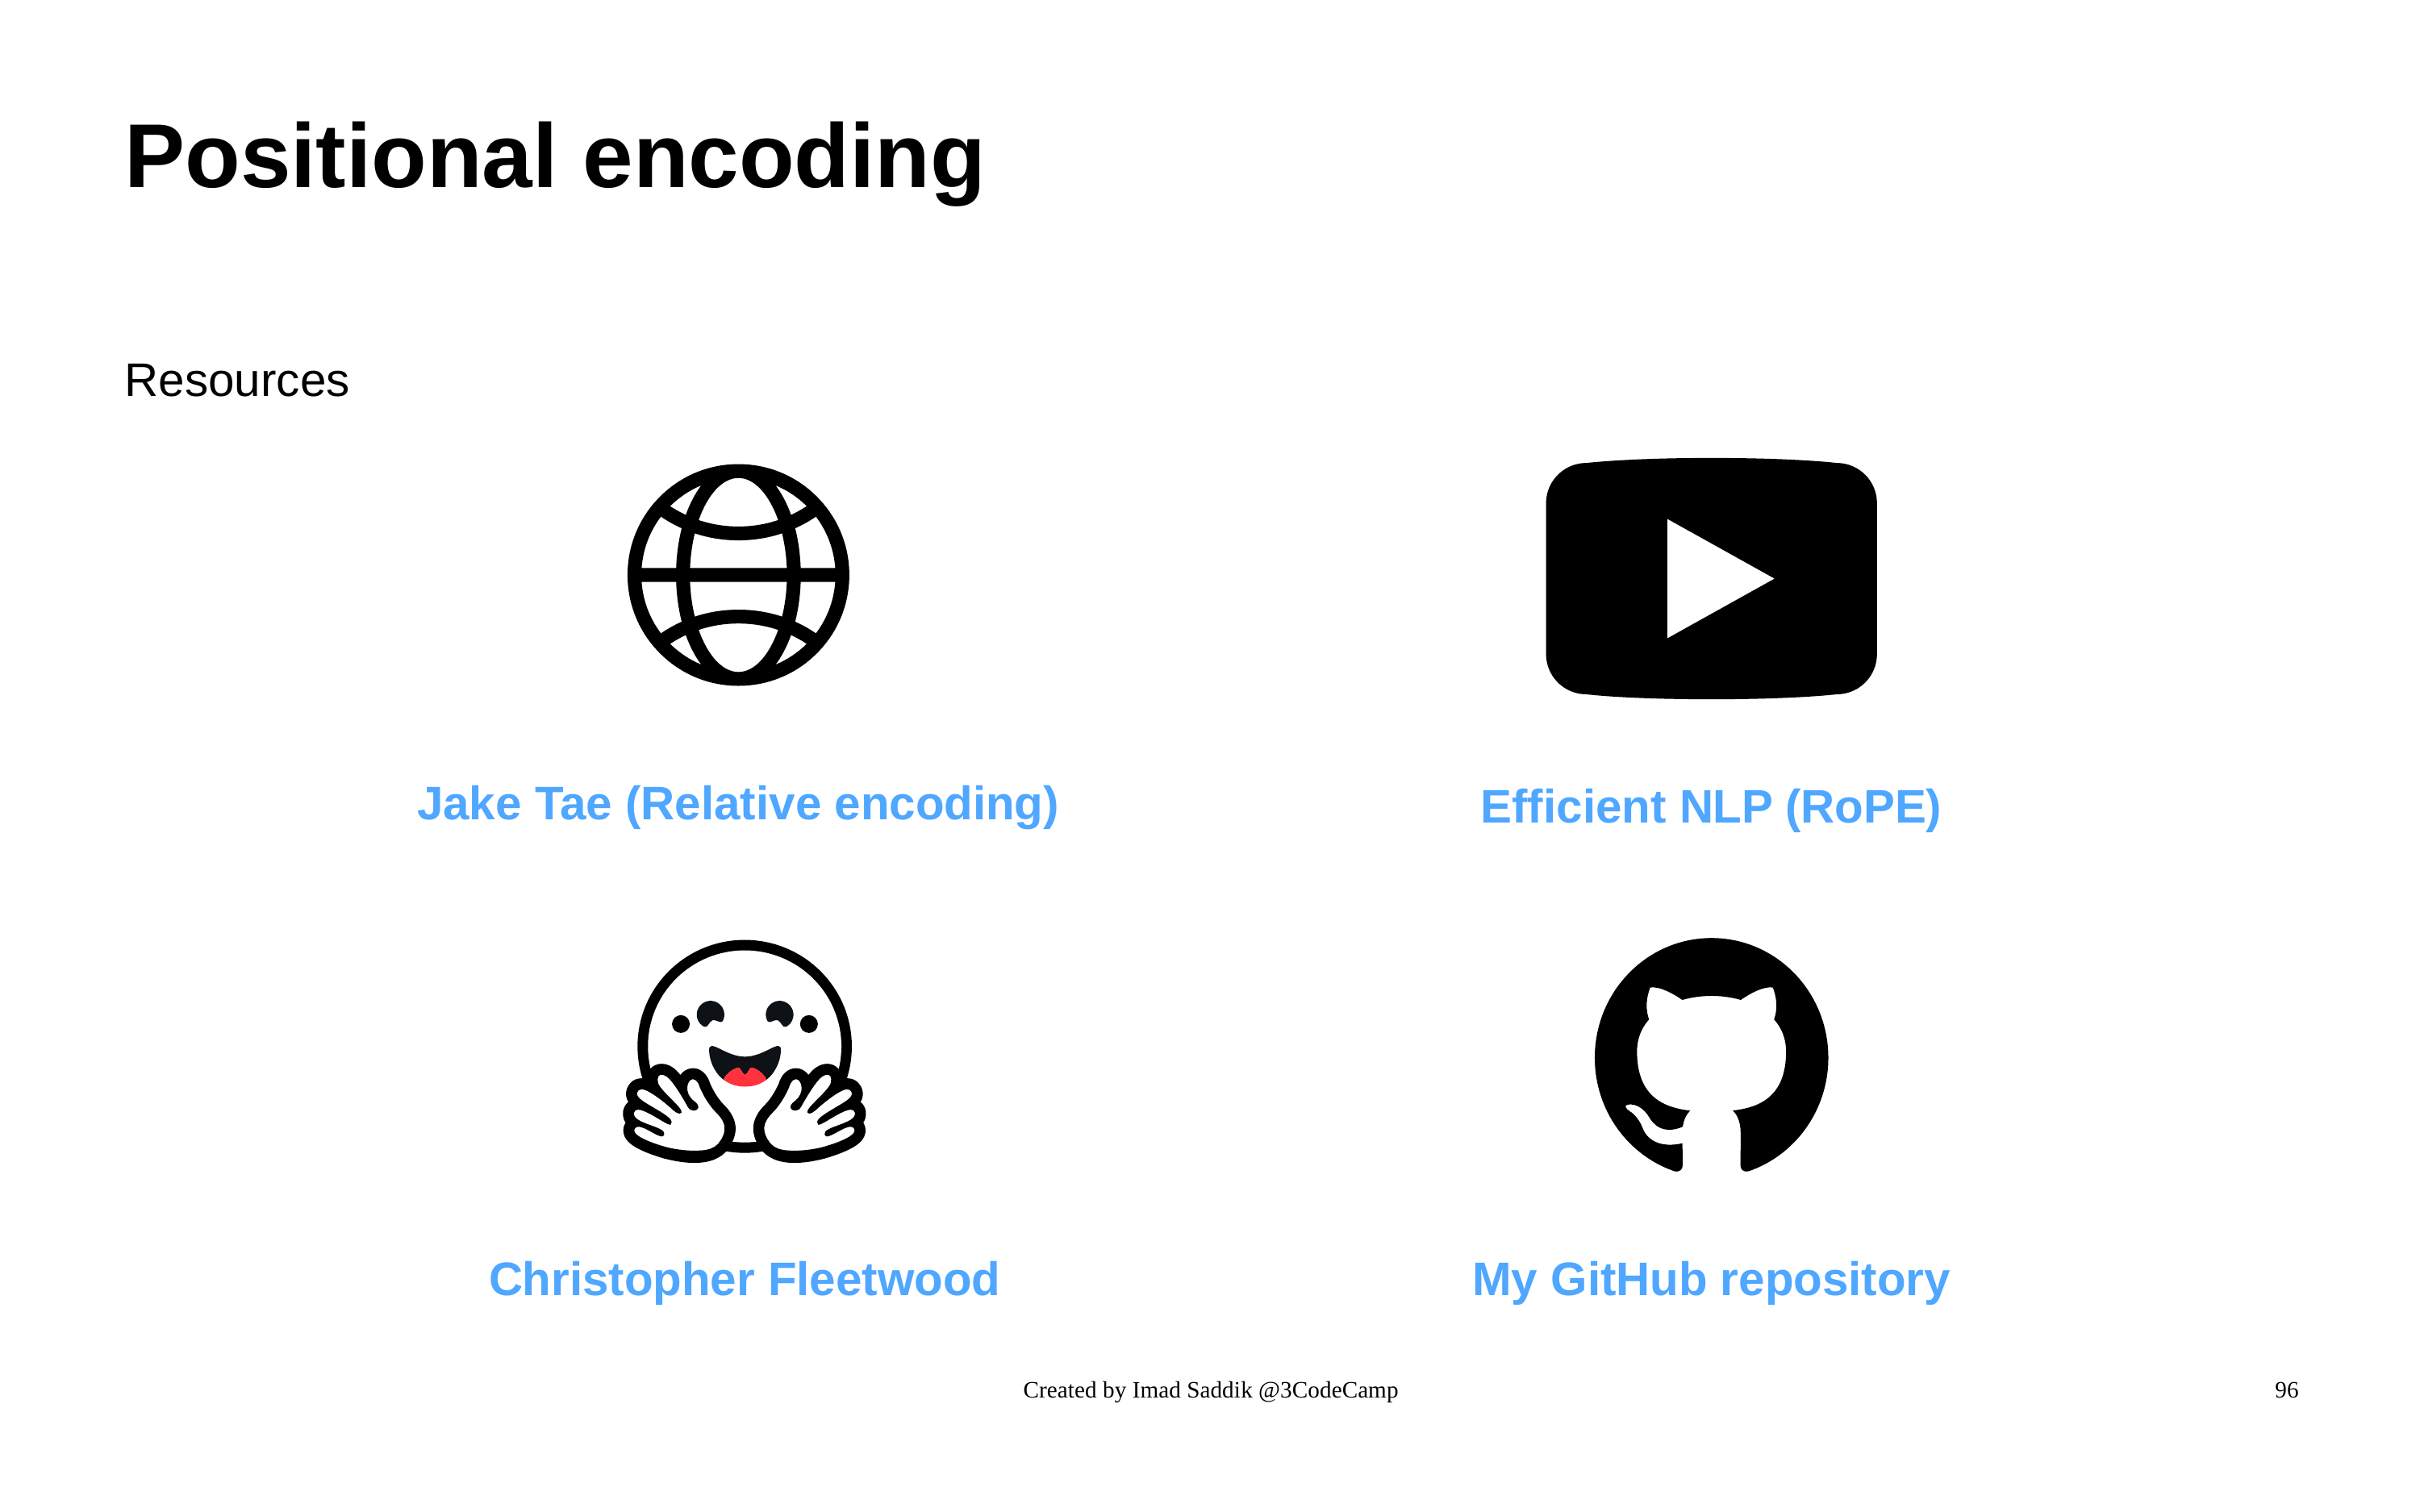

Positional encoding
Resources
Jake Tae (Relative encoding)
Efficient NLP (RoPE)
Christopher Fleetwood
My GitHub repository
Created by Imad Saddik @3CodeCamp
96